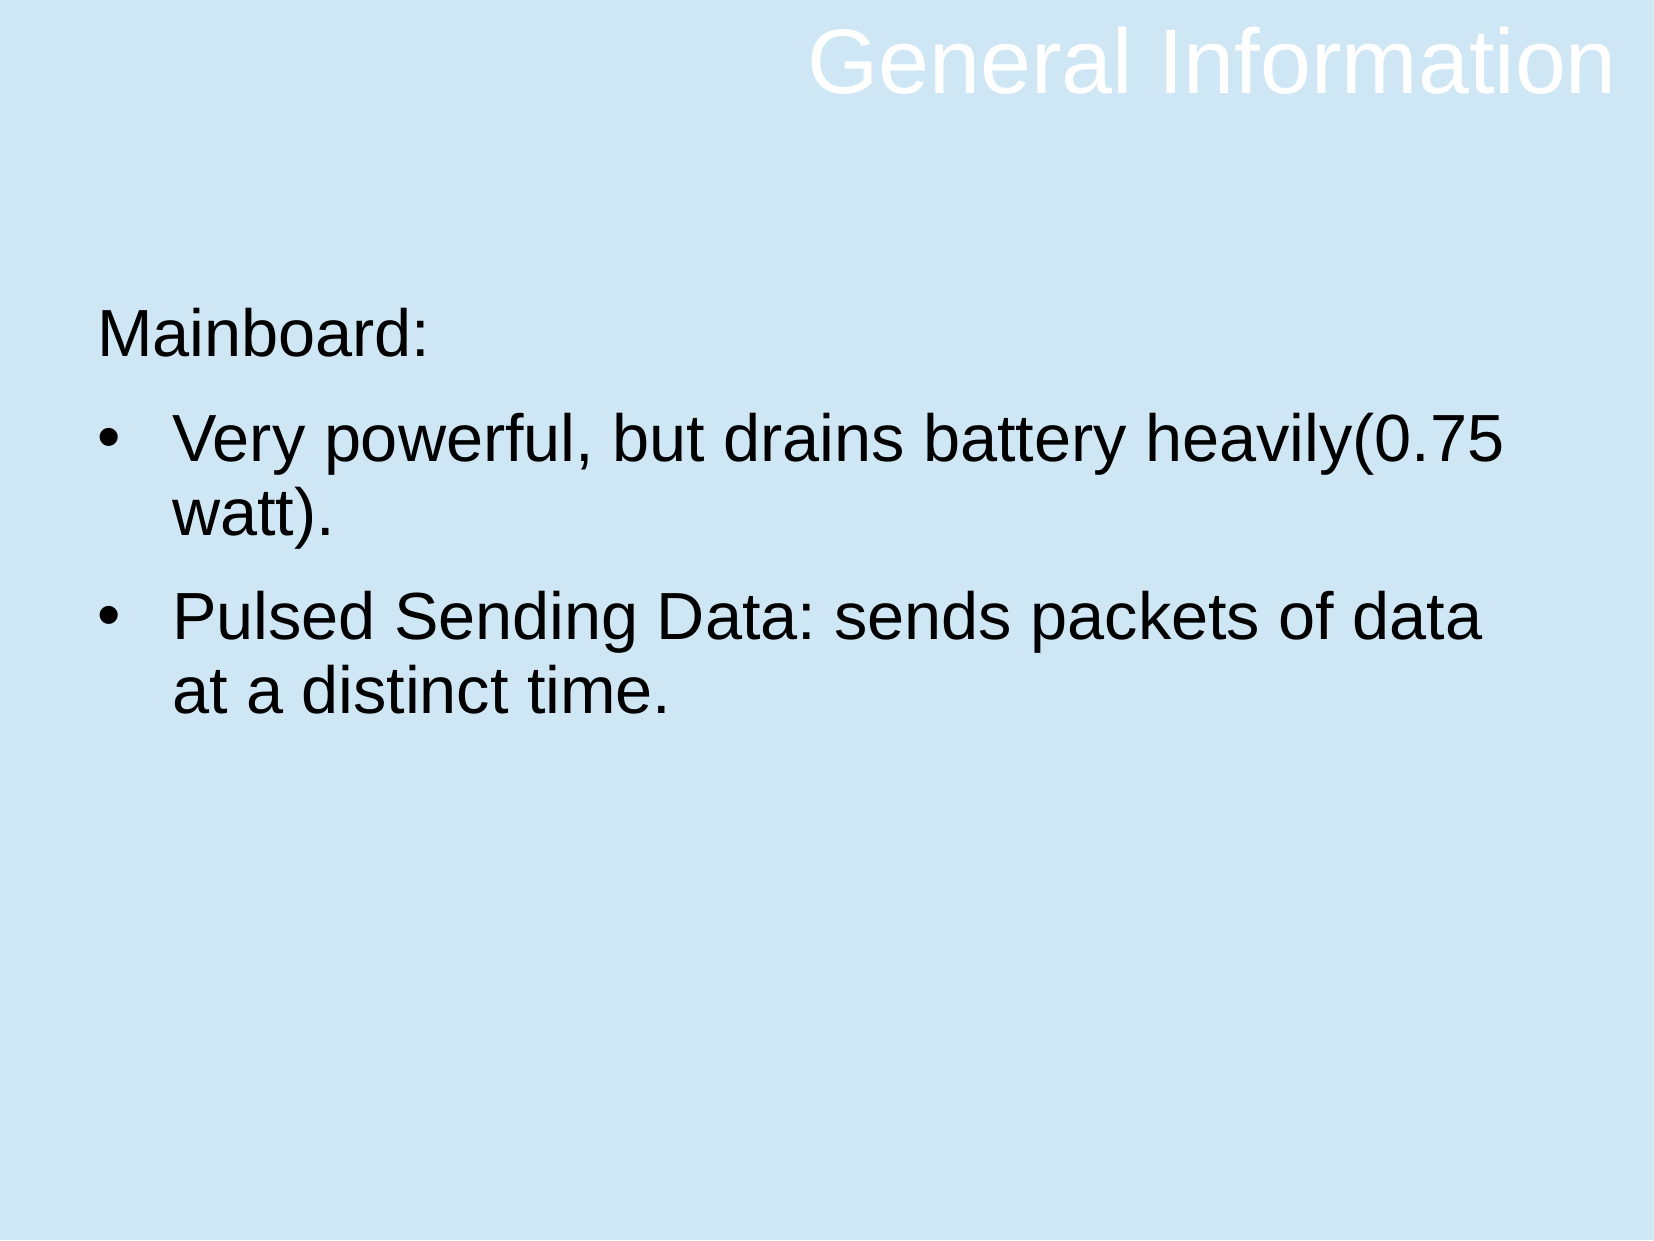

# General Information
Mainboard:
Very powerful, but drains battery heavily(0.75 watt).
Pulsed Sending Data: sends packets of data at a distinct time.